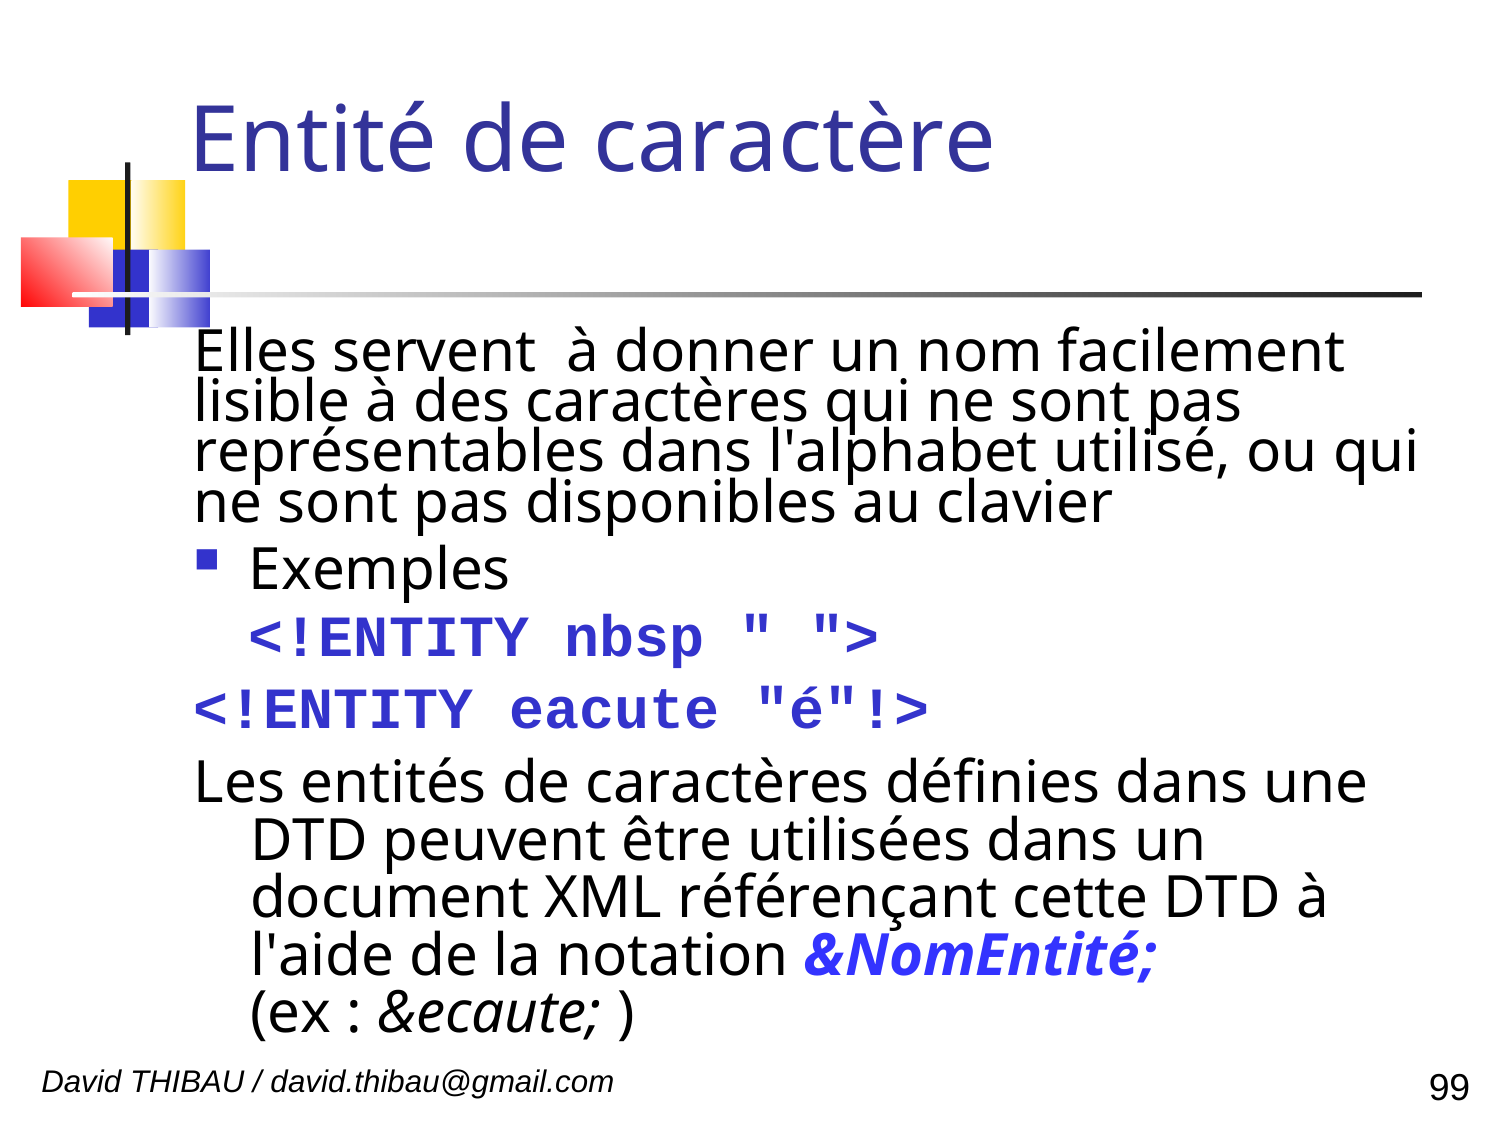

# Entité de caractère
Elles servent à donner un nom facilement lisible à des caractères qui ne sont pas représentables dans l'alphabet utilisé, ou qui ne sont pas disponibles au clavier
Exemples
<!ENTITY nbsp " ">
<!ENTITY eacute "é"!>
Les entités de caractères définies dans une DTD peuvent être utilisées dans un document XML référençant cette DTD à l'aide de la notation &NomEntité;
(ex : &ecaute; )